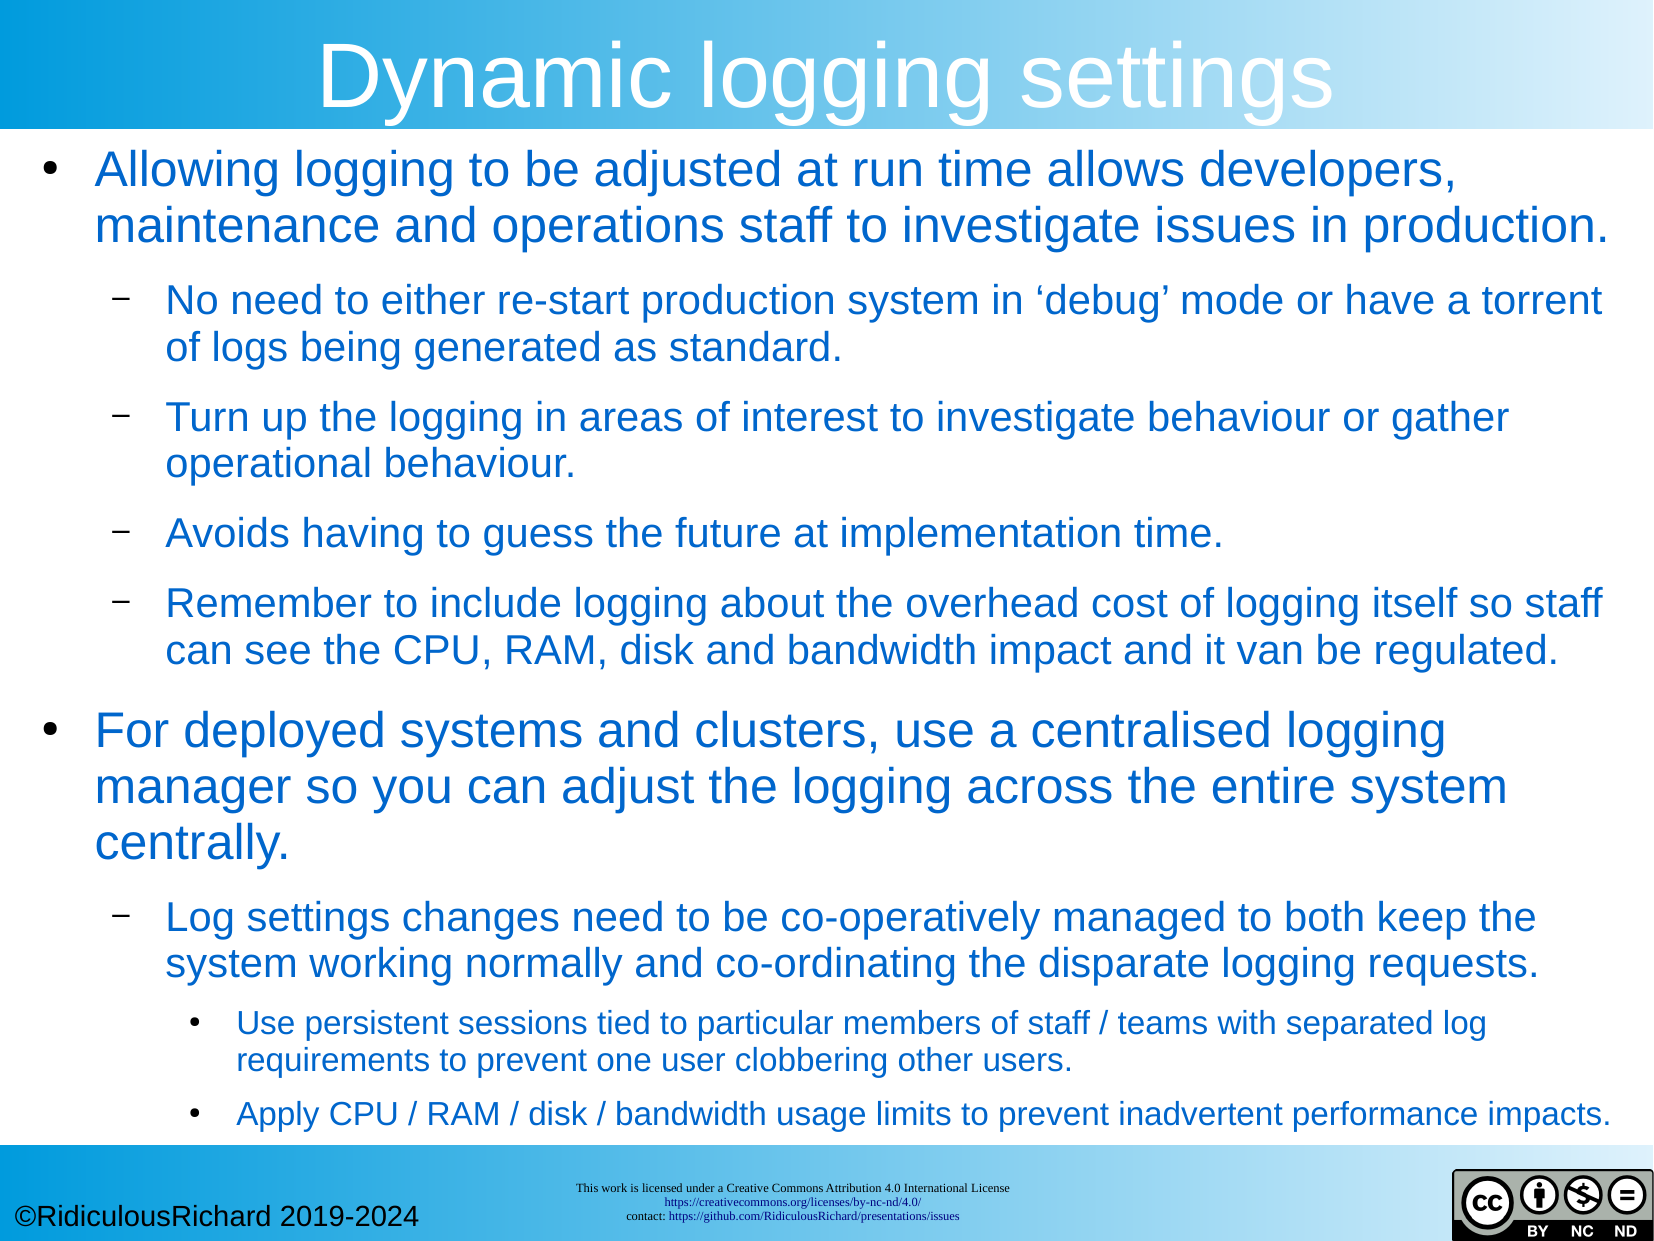

# Dynamic logging settings
Allowing logging to be adjusted at run time allows developers, maintenance and operations staff to investigate issues in production.
No need to either re-start production system in ‘debug’ mode or have a torrent of logs being generated as standard.
Turn up the logging in areas of interest to investigate behaviour or gather operational behaviour.
Avoids having to guess the future at implementation time.
Remember to include logging about the overhead cost of logging itself so staff can see the CPU, RAM, disk and bandwidth impact and it van be regulated.
For deployed systems and clusters, use a centralised logging manager so you can adjust the logging across the entire system centrally.
Log settings changes need to be co-operatively managed to both keep the system working normally and co-ordinating the disparate logging requests.
Use persistent sessions tied to particular members of staff / teams with separated log requirements to prevent one user clobbering other users.
Apply CPU / RAM / disk / bandwidth usage limits to prevent inadvertent performance impacts.